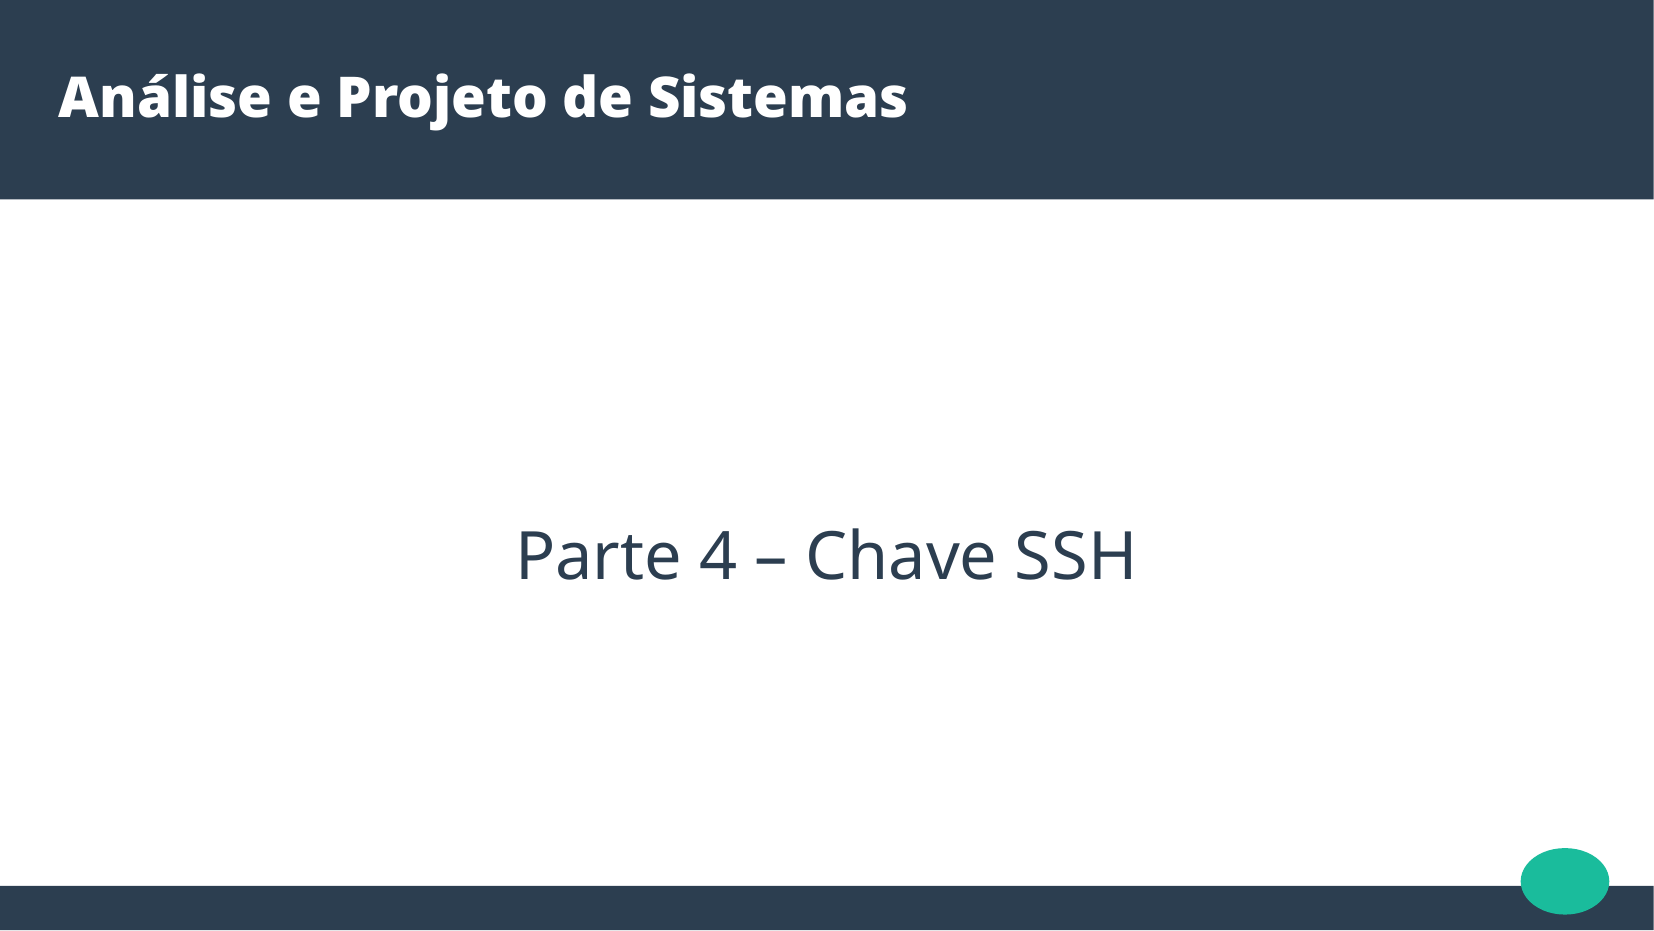

# Análise e Projeto de Sistemas
Parte 4 – Chave SSH